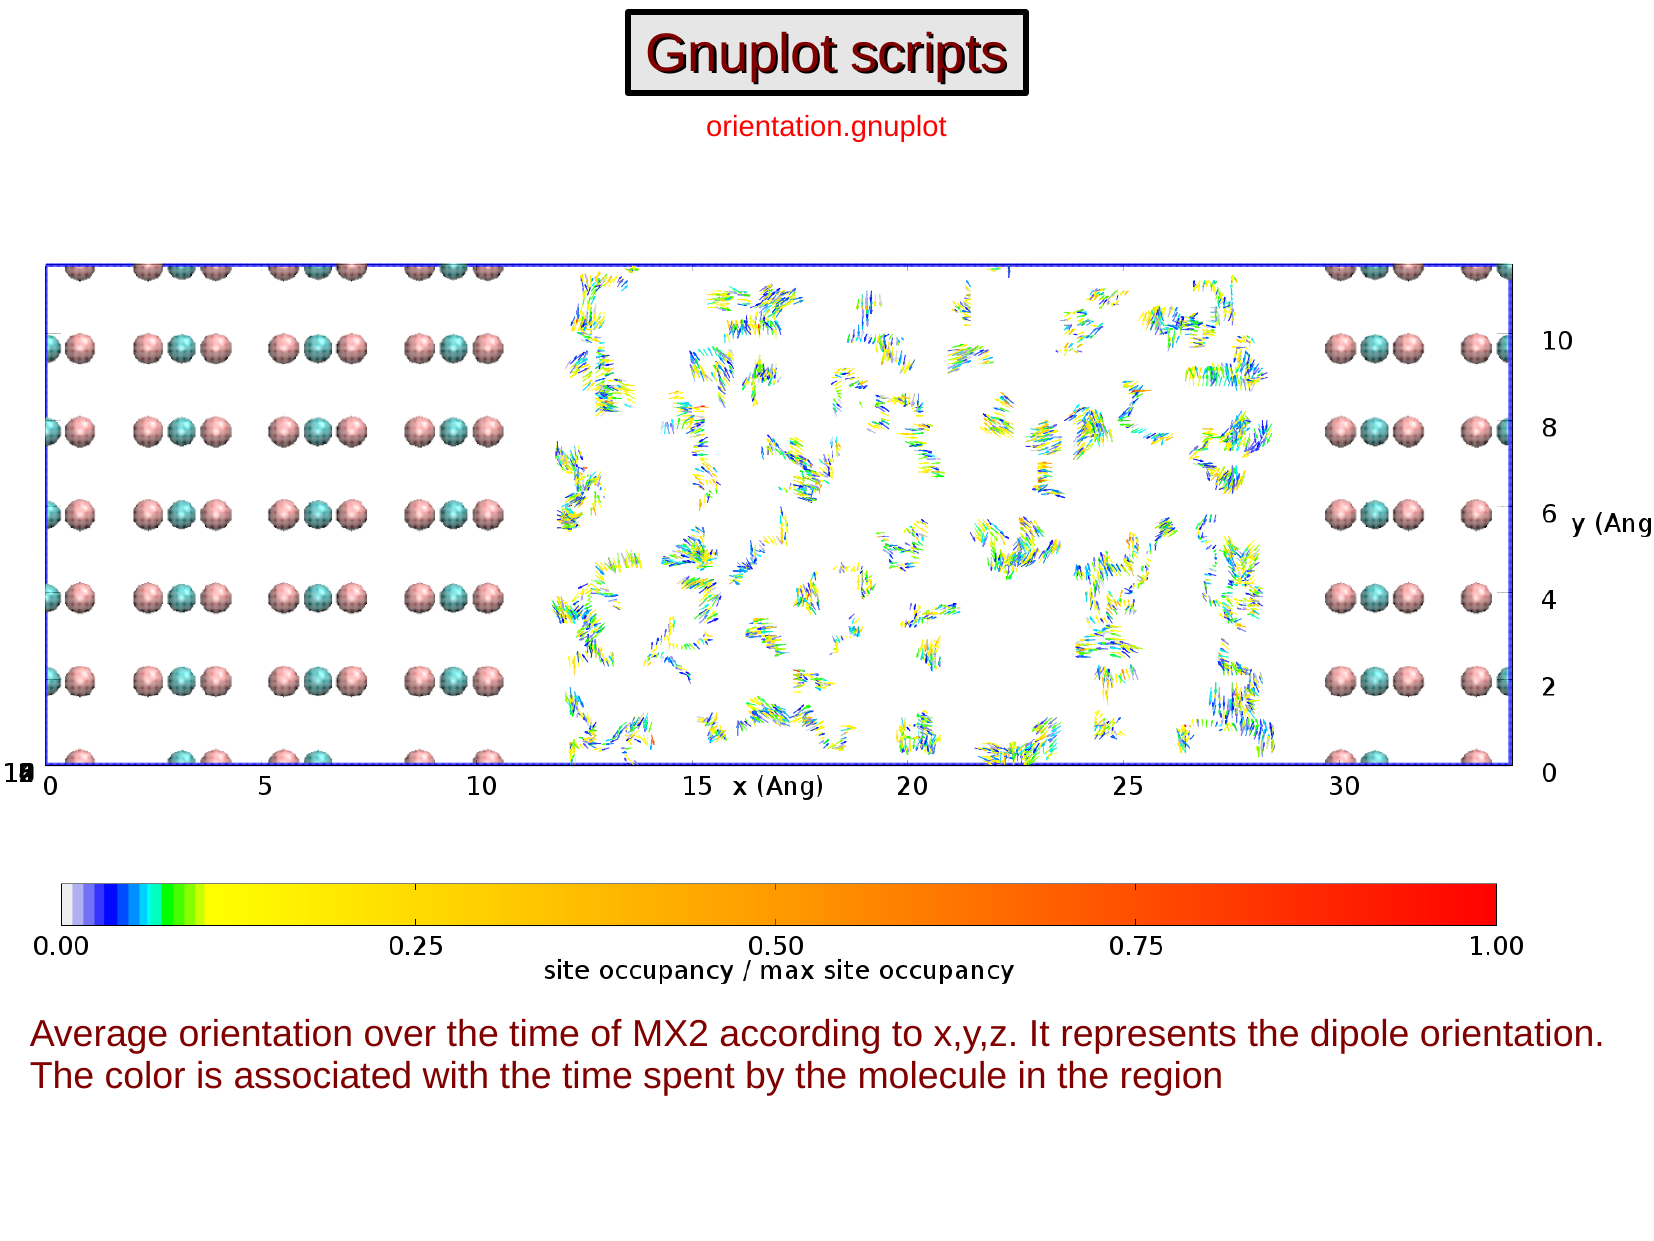

Gnuplot scripts
orientation.gnuplot
Average orientation over the time of MX2 according to x,y,z. It represents the dipole orientation.
The color is associated with the time spent by the molecule in the region